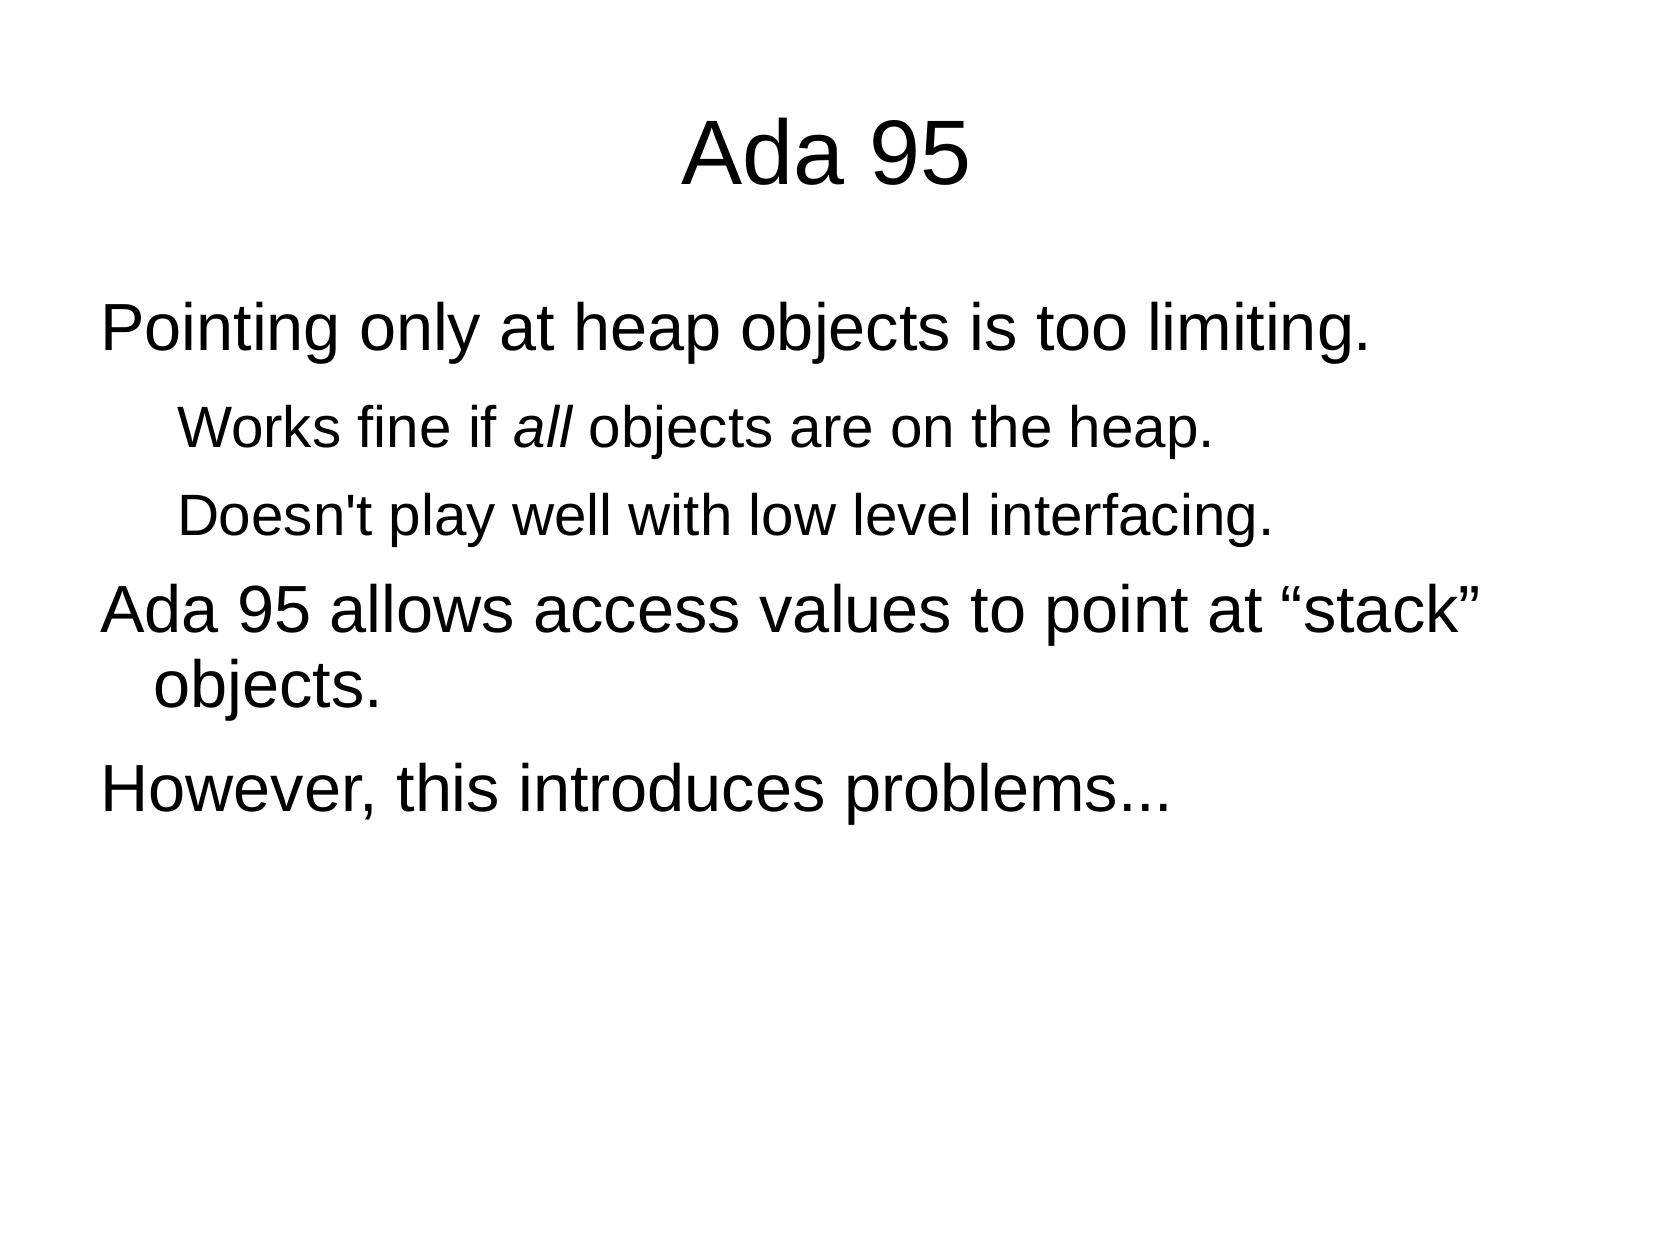

# Ada 95
Pointing only at heap objects is too limiting.
Works fine if all objects are on the heap.
Doesn't play well with low level interfacing.
Ada 95 allows access values to point at “stack” objects.
However, this introduces problems...